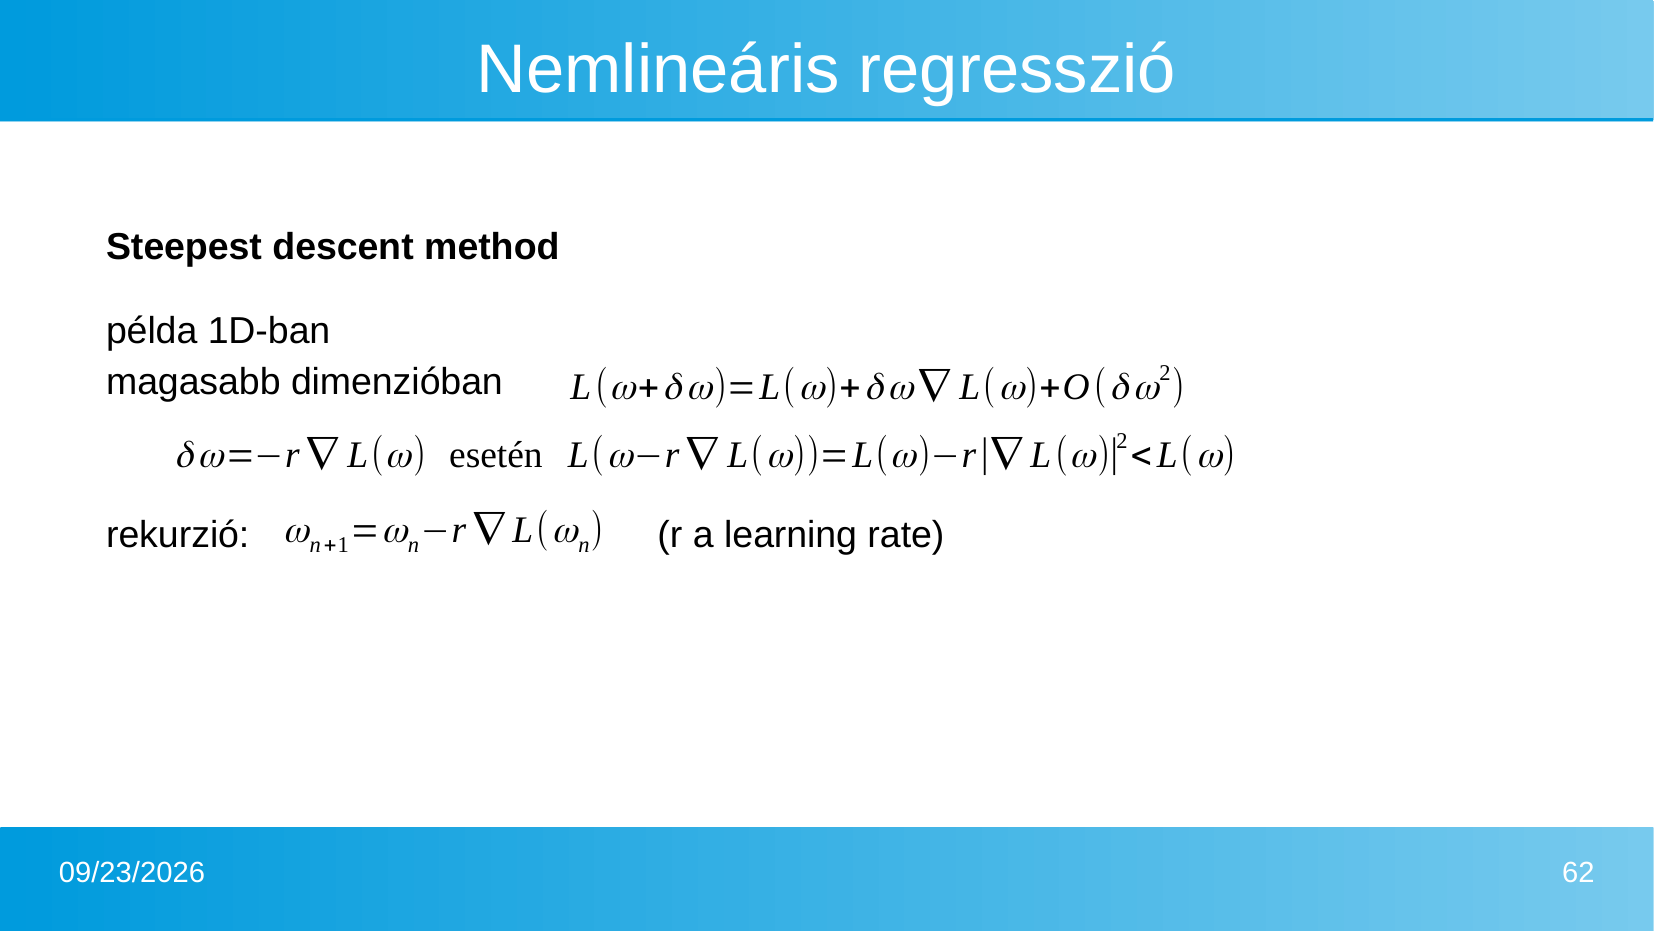

# Nemlineáris regresszió
Steepest descent method
példa 1D-ban
magasabb dimenzióban
rekurzió: (r a learning rate)
62